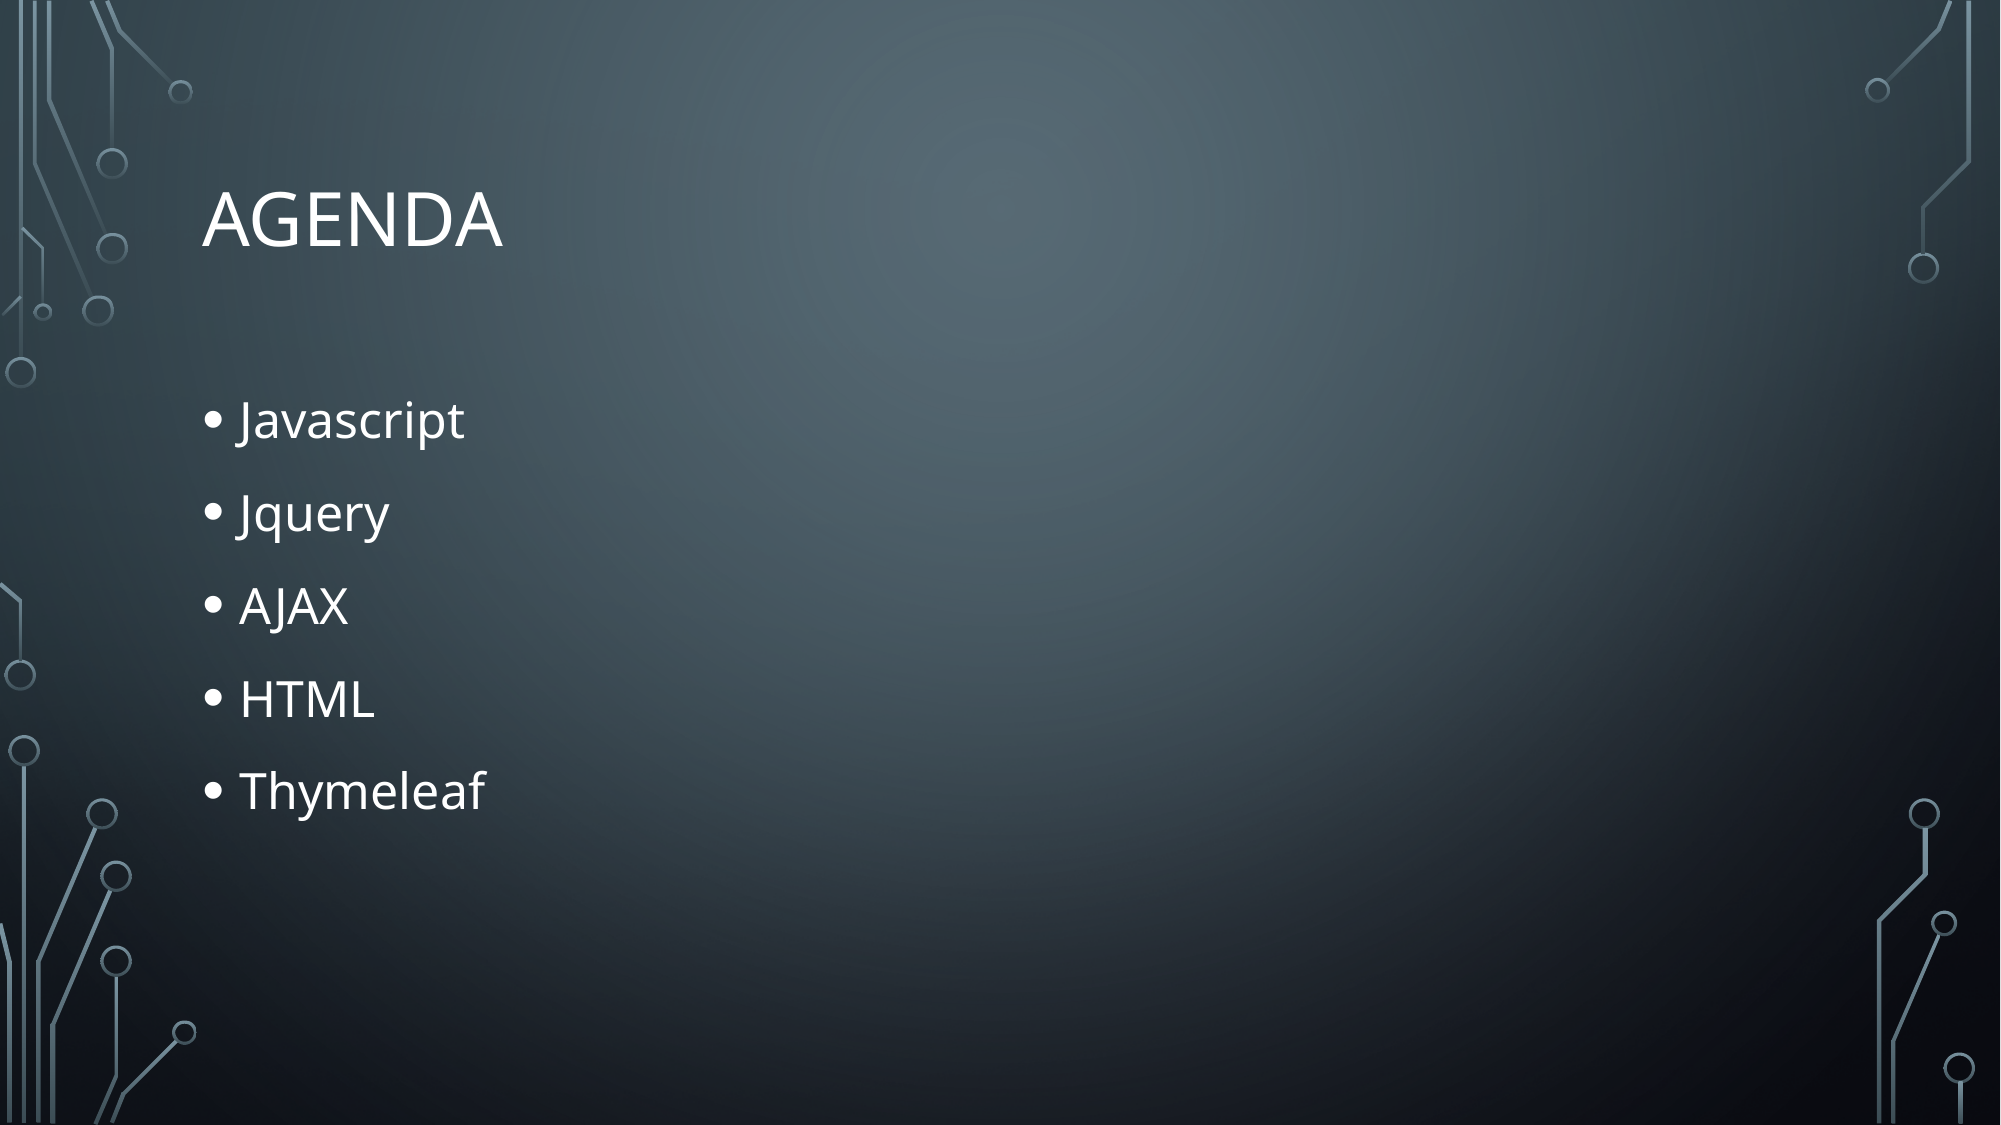

# Agenda
Javascript
Jquery
AJAX
HTML
Thymeleaf